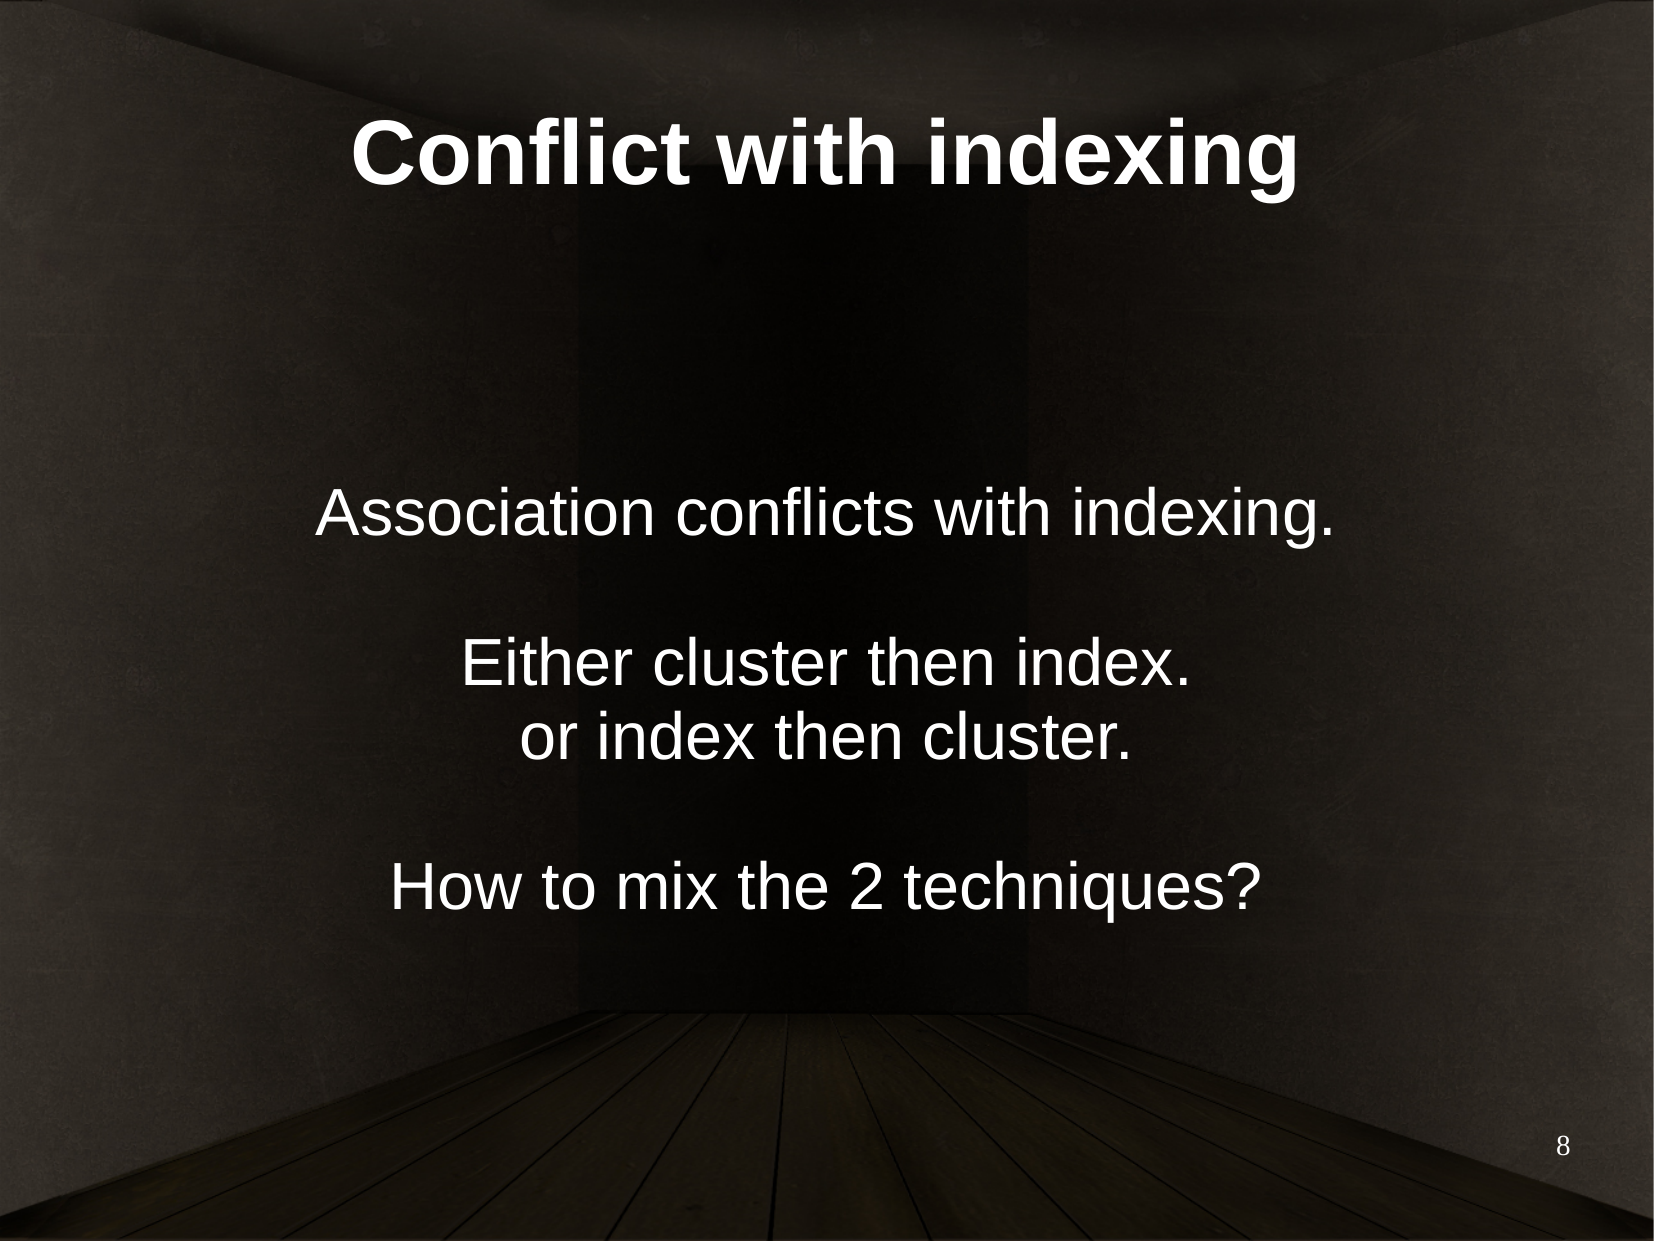

# Conflict with indexing
Association conflicts with indexing.
Either cluster then index.
or index then cluster.
How to mix the 2 techniques?
8